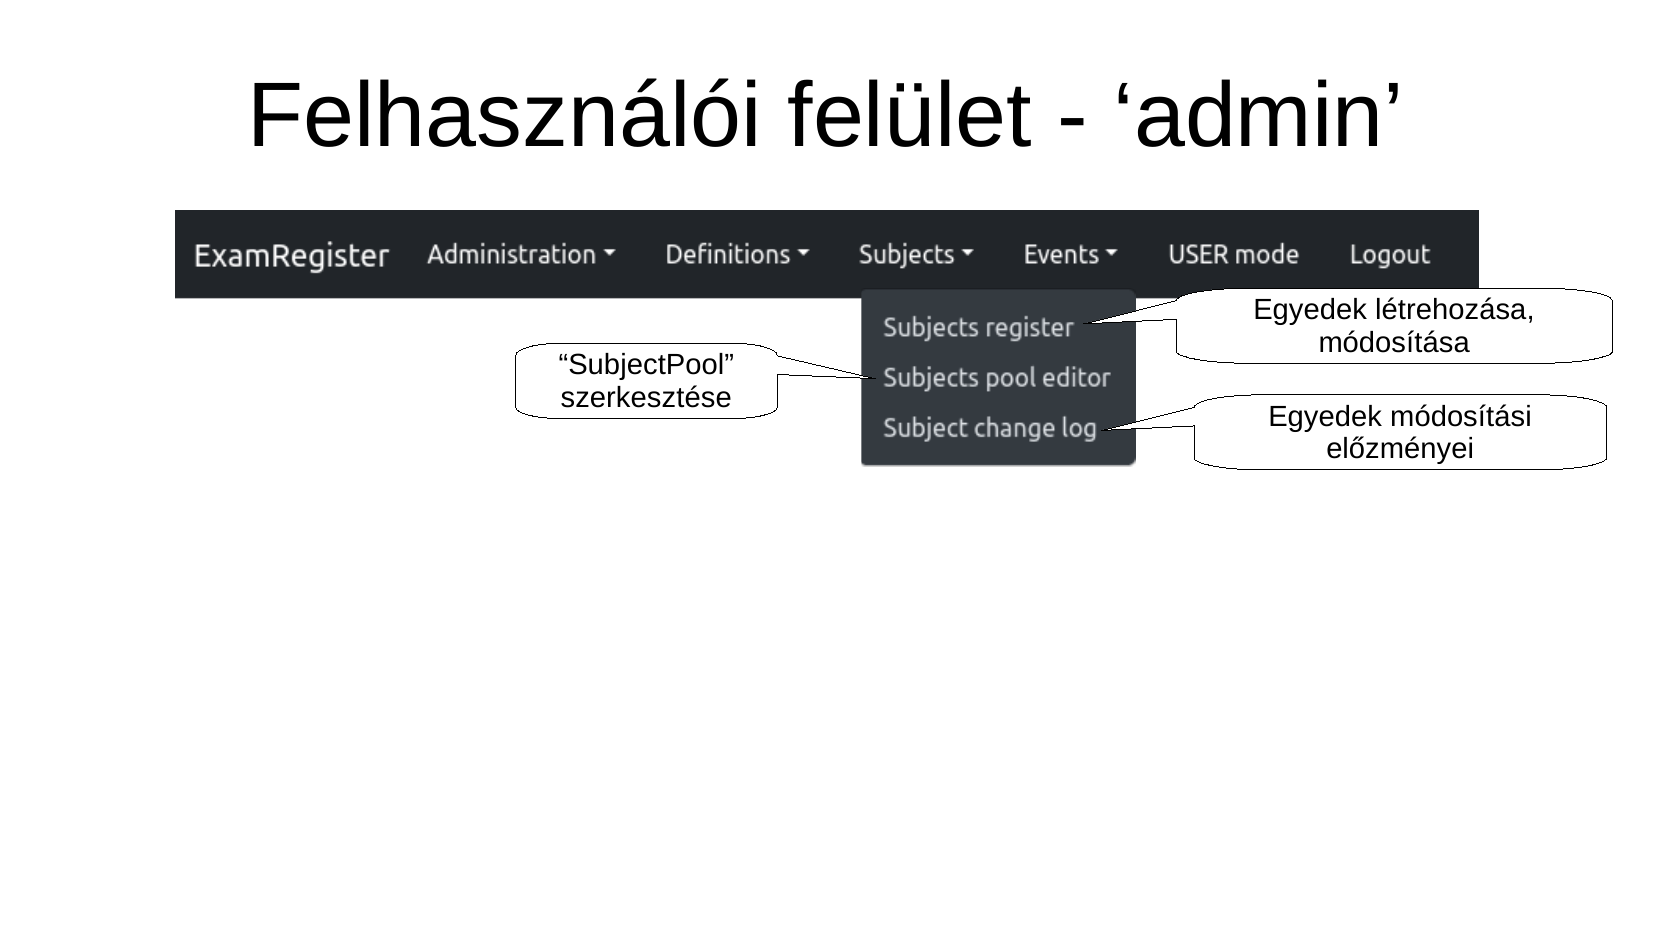

# Felhasználói felület - ‘admin’
Egyedek létrehozása, módosítása
“SubjectPool” szerkesztése
Egyedek módosítási előzményei